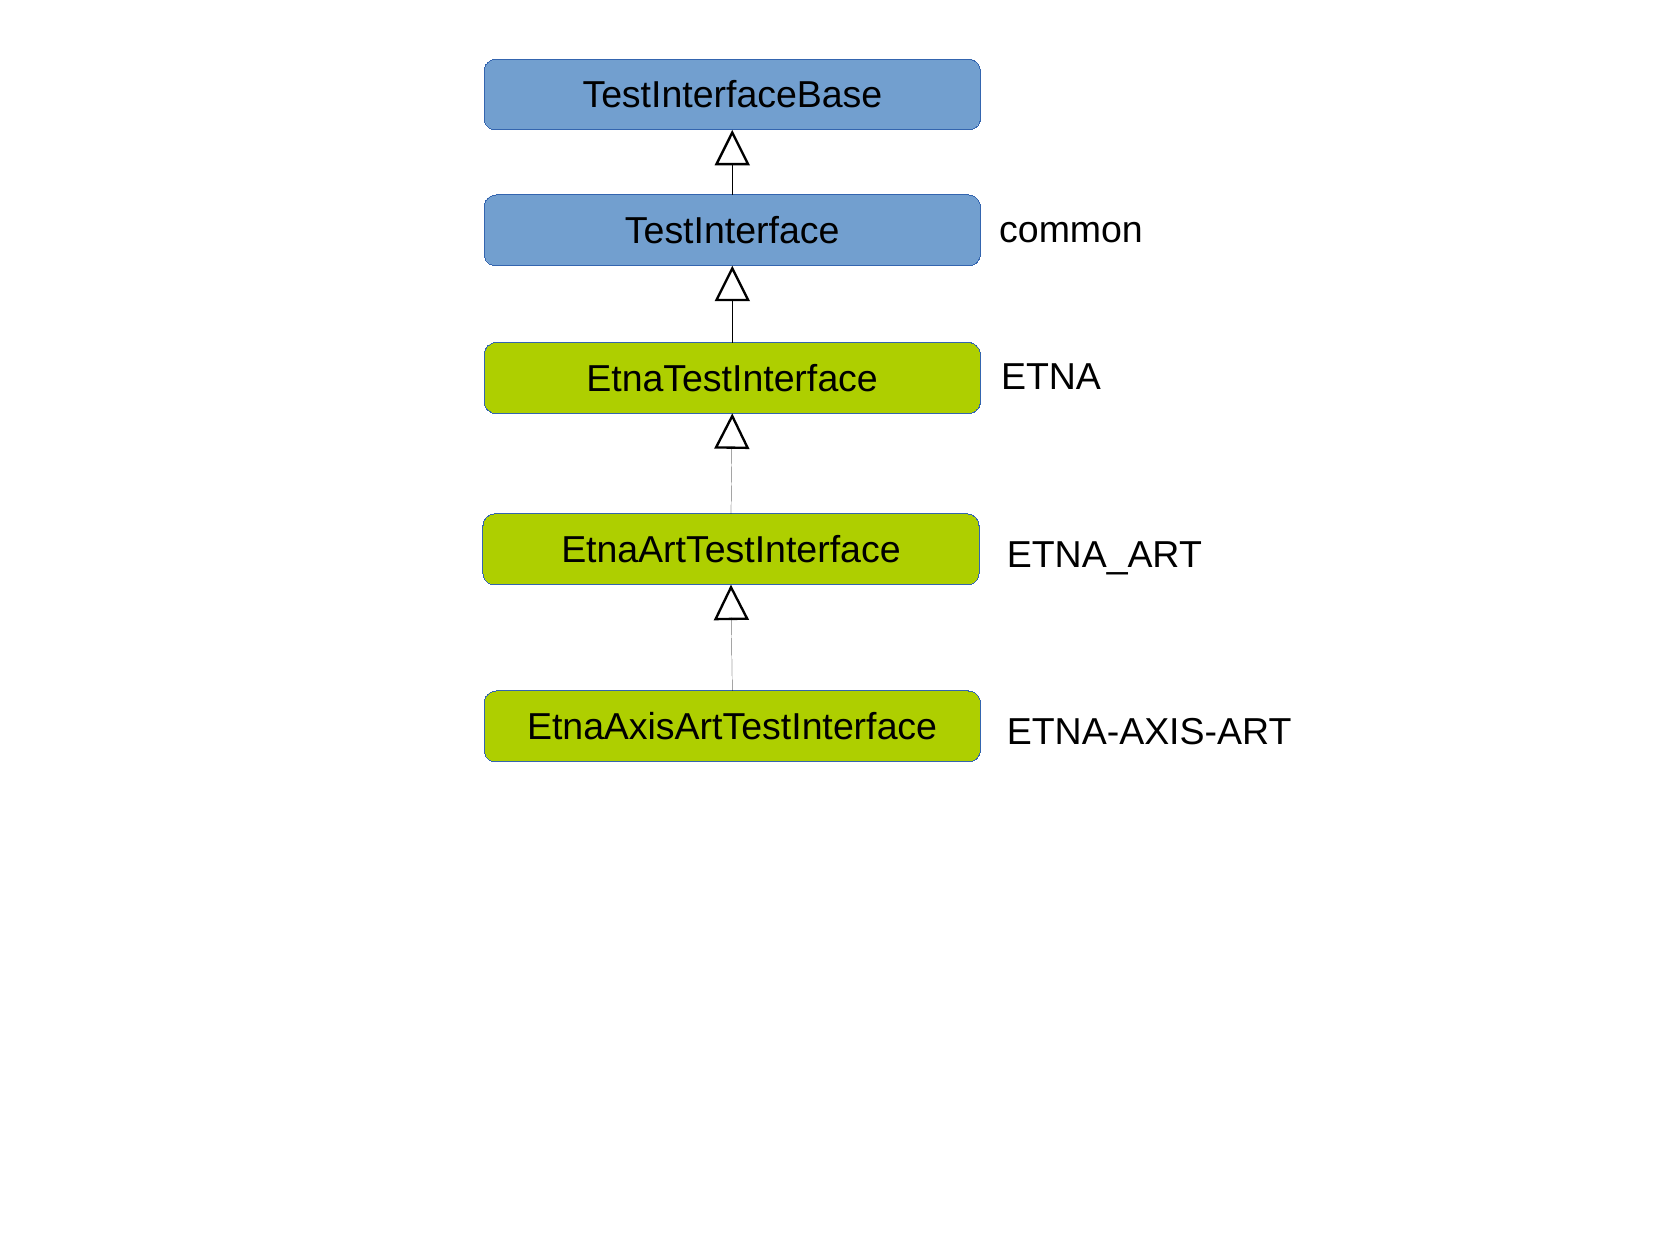

TestInterfaceBase
TestInterface
common
EtnaTestInterface
ETNA
EtnaArtTestInterface
ETNA_ART
EtnaAxisArtTestInterface
ETNA-AXIS-ART